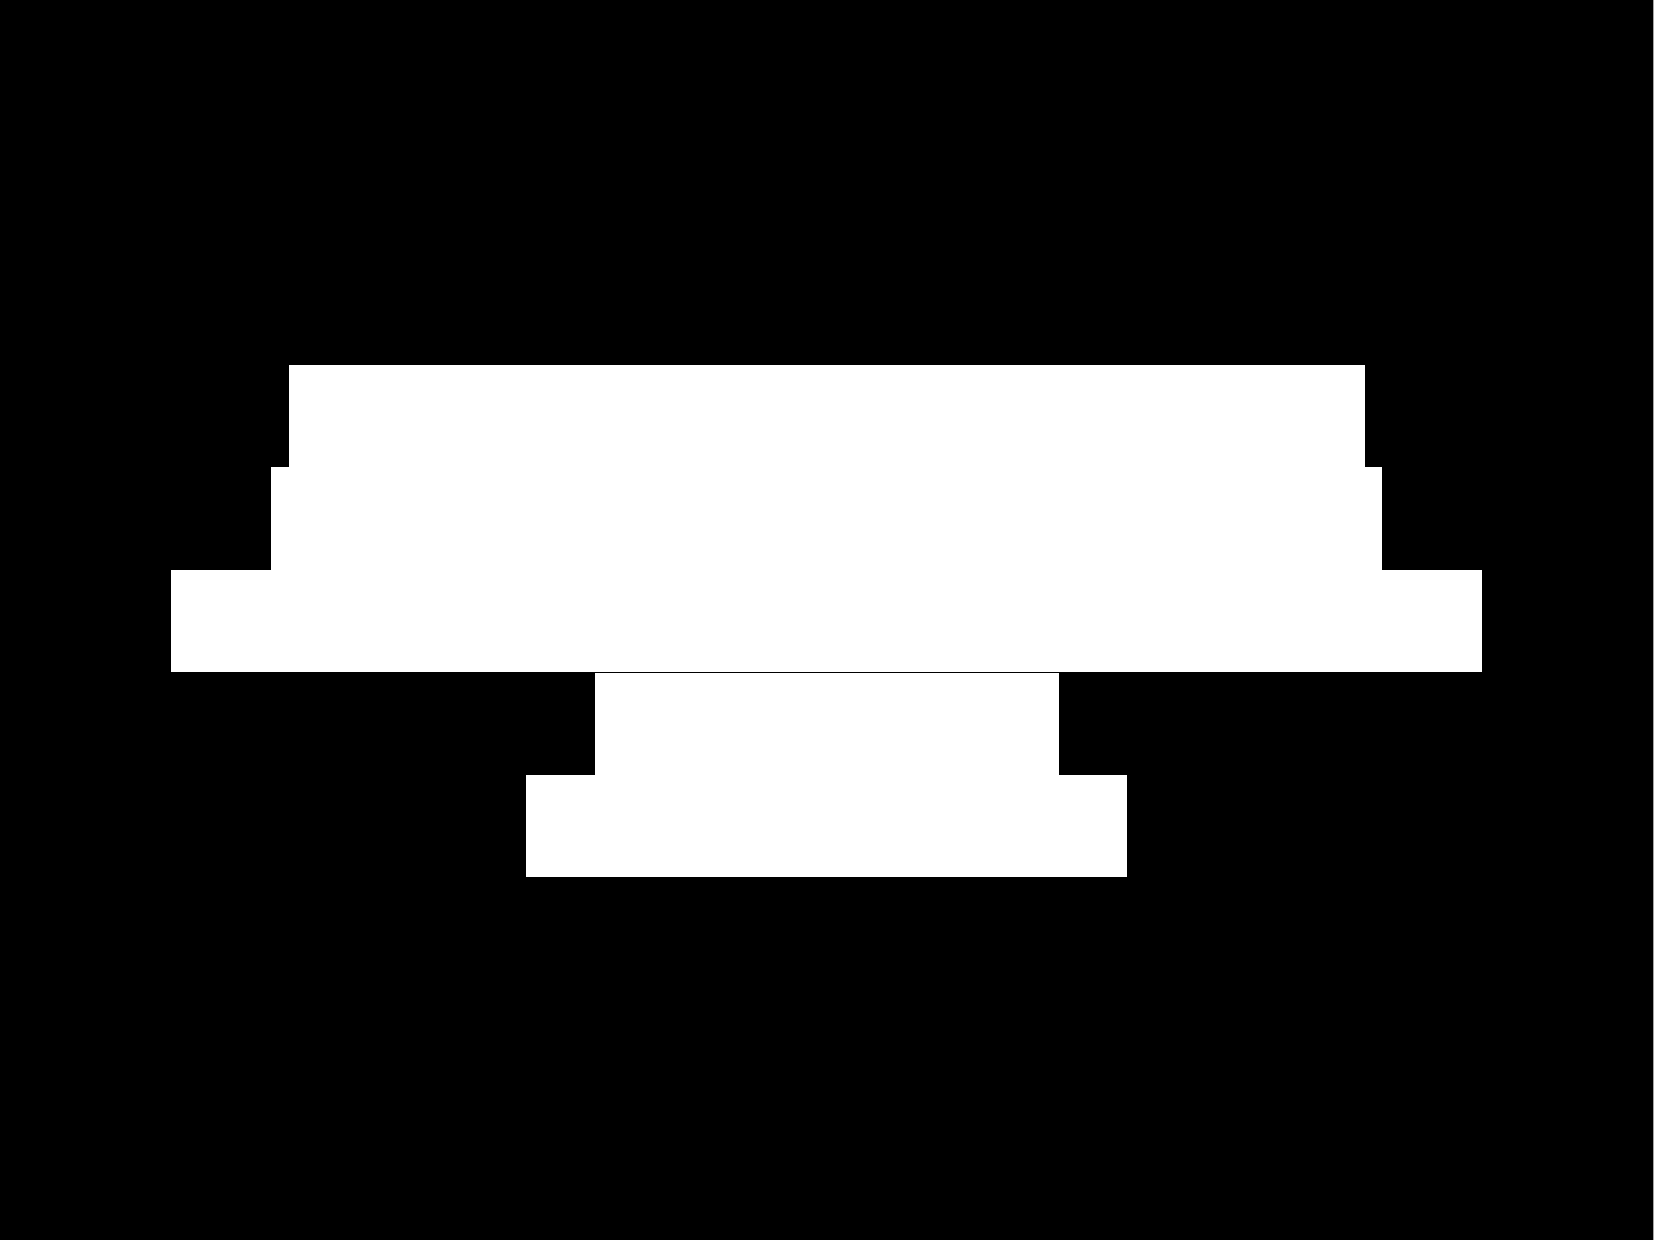

# Levantar as minhas mãos,
te adorar, te exaltar Senhor
E para sempre em tua presença quero estar
Eu quero estar